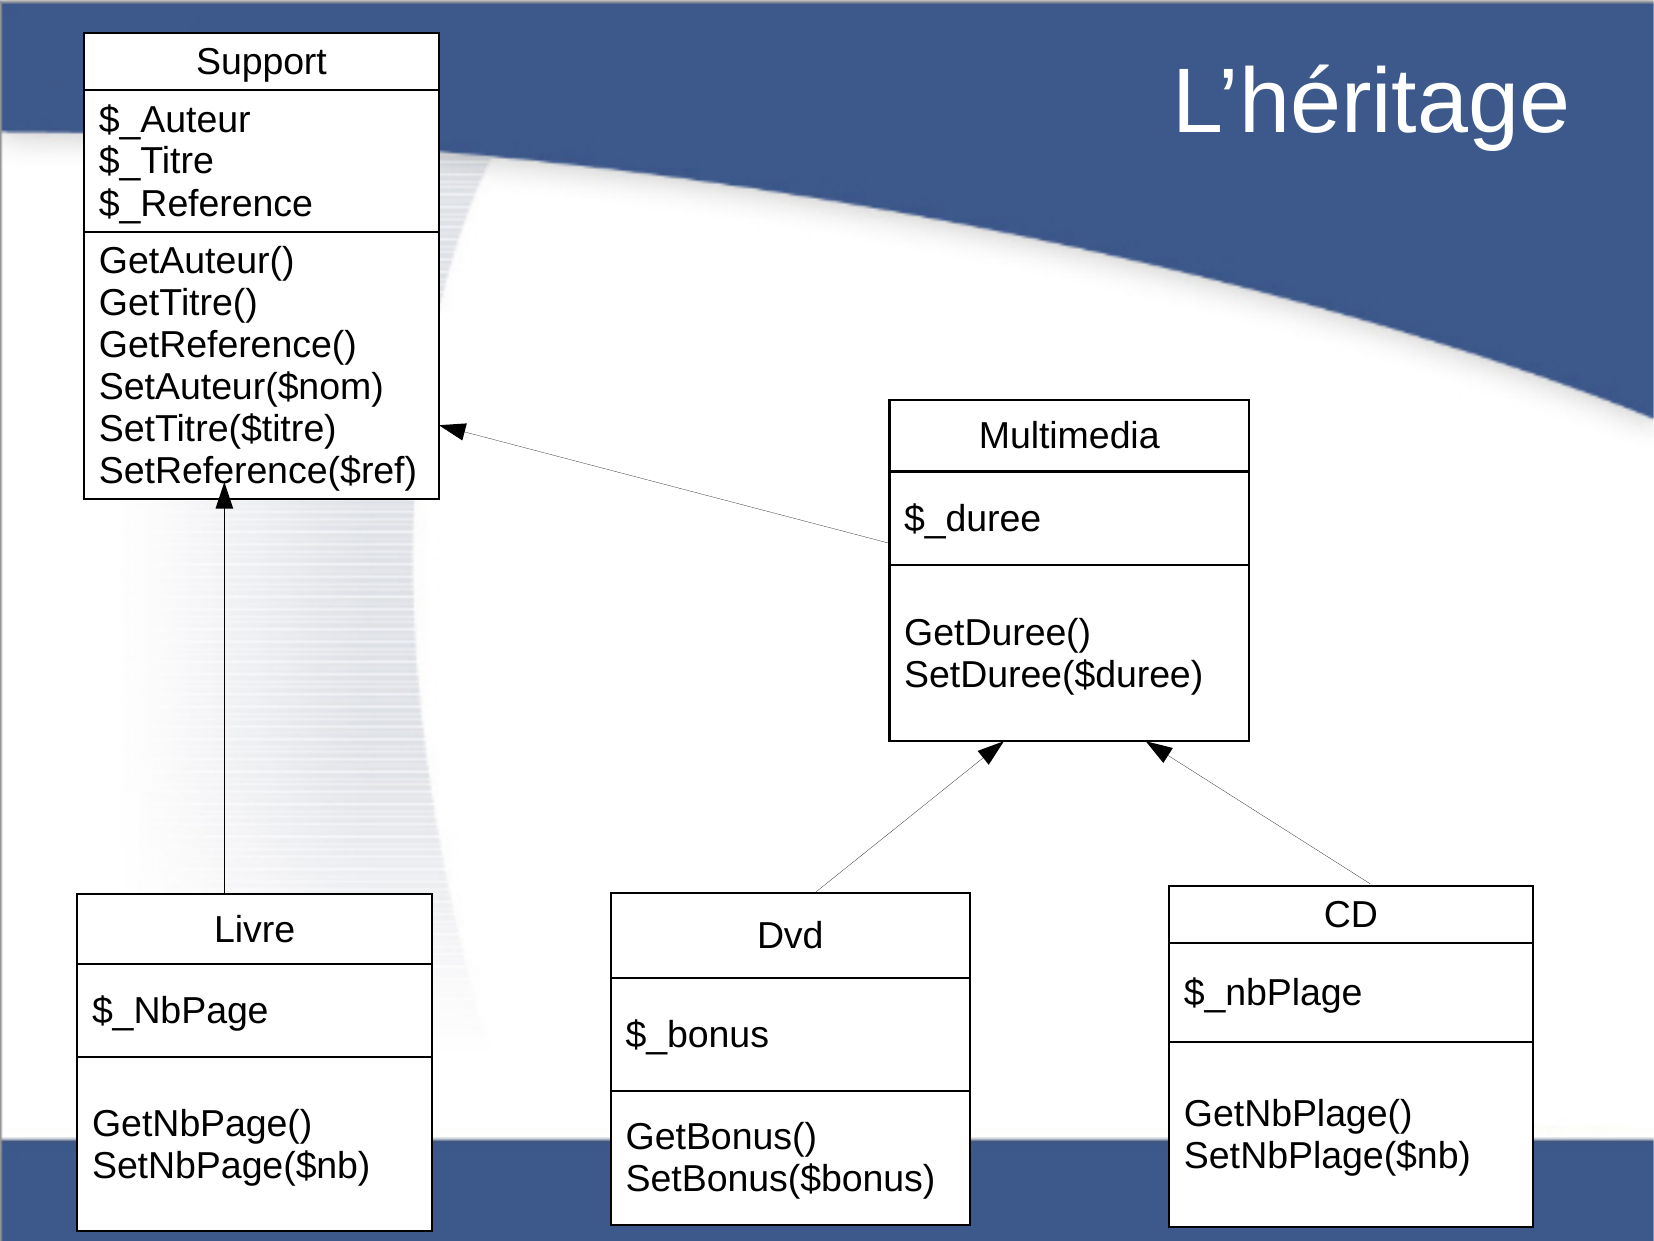

| Support |
| --- |
| $\_Auteur $\_Titre $\_Reference |
| GetAuteur() GetTitre() GetReference() SetAuteur($nom) SetTitre($titre) SetReference($ref) |
# L’héritage
| Multimedia |
| --- |
| $\_duree |
| GetDuree() SetDuree($duree) |
| CD |
| --- |
| $\_nbPlage |
| GetNbPlage() SetNbPlage($nb) |
| Dvd |
| --- |
| $\_bonus |
| GetBonus() SetBonus($bonus) |
| Livre |
| --- |
| $\_NbPage |
| GetNbPage() SetNbPage($nb) |